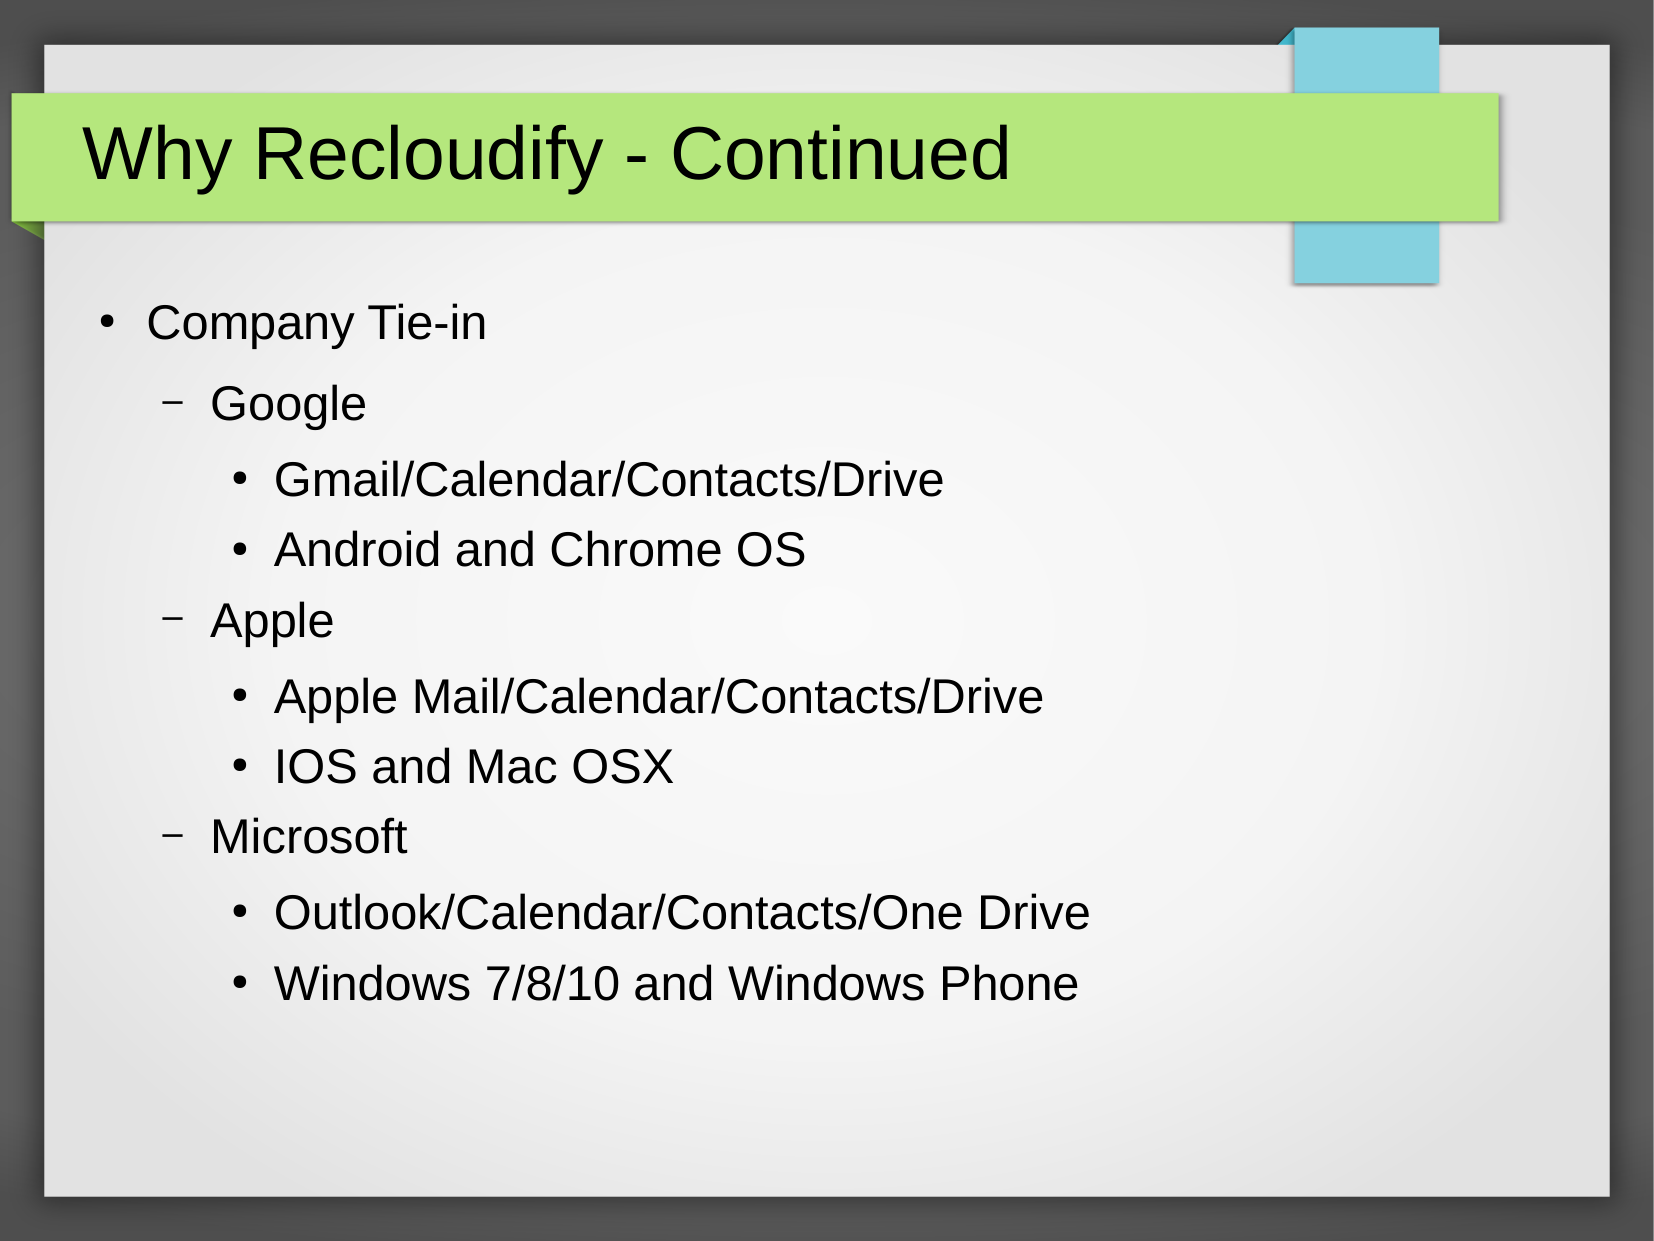

# Why Recloudify - Continued
Company Tie-in
Google
Gmail/Calendar/Contacts/Drive
Android and Chrome OS
Apple
Apple Mail/Calendar/Contacts/Drive
IOS and Mac OSX
Microsoft
Outlook/Calendar/Contacts/One Drive
Windows 7/8/10 and Windows Phone